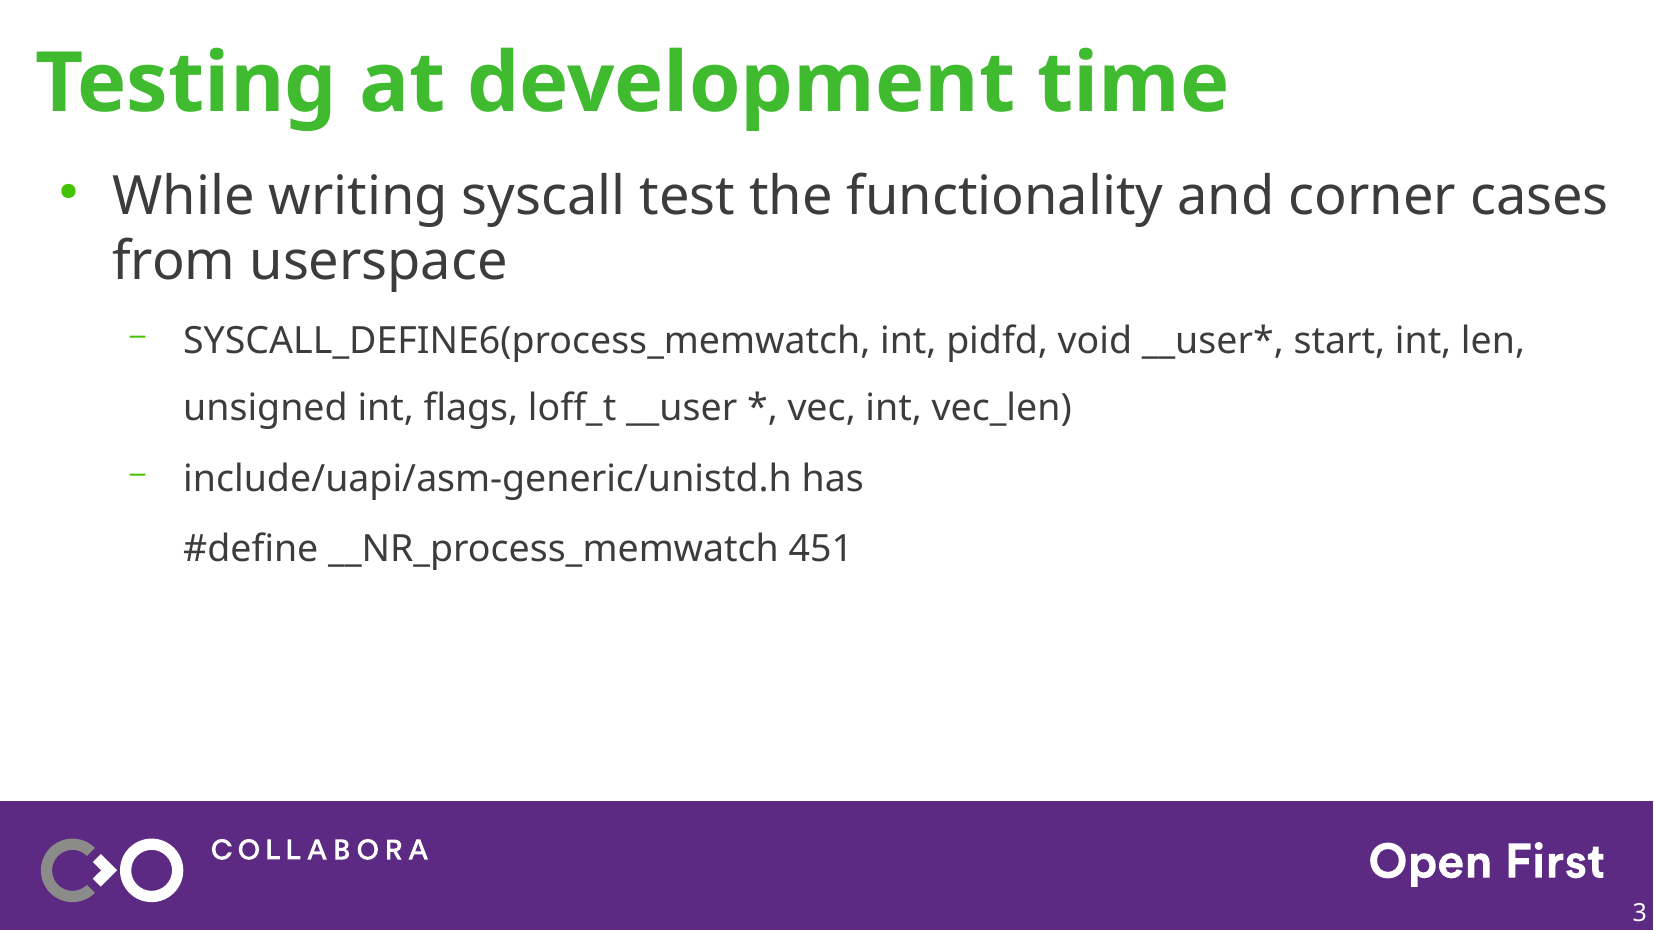

# Testing at development time
While writing syscall test the functionality and corner cases from userspace
SYSCALL_DEFINE6(process_memwatch, int, pidfd, void __user*, start, int, len, unsigned int, flags, loff_t __user *, vec, int, vec_len)
include/uapi/asm-generic/unistd.h has
#define __NR_process_memwatch 451